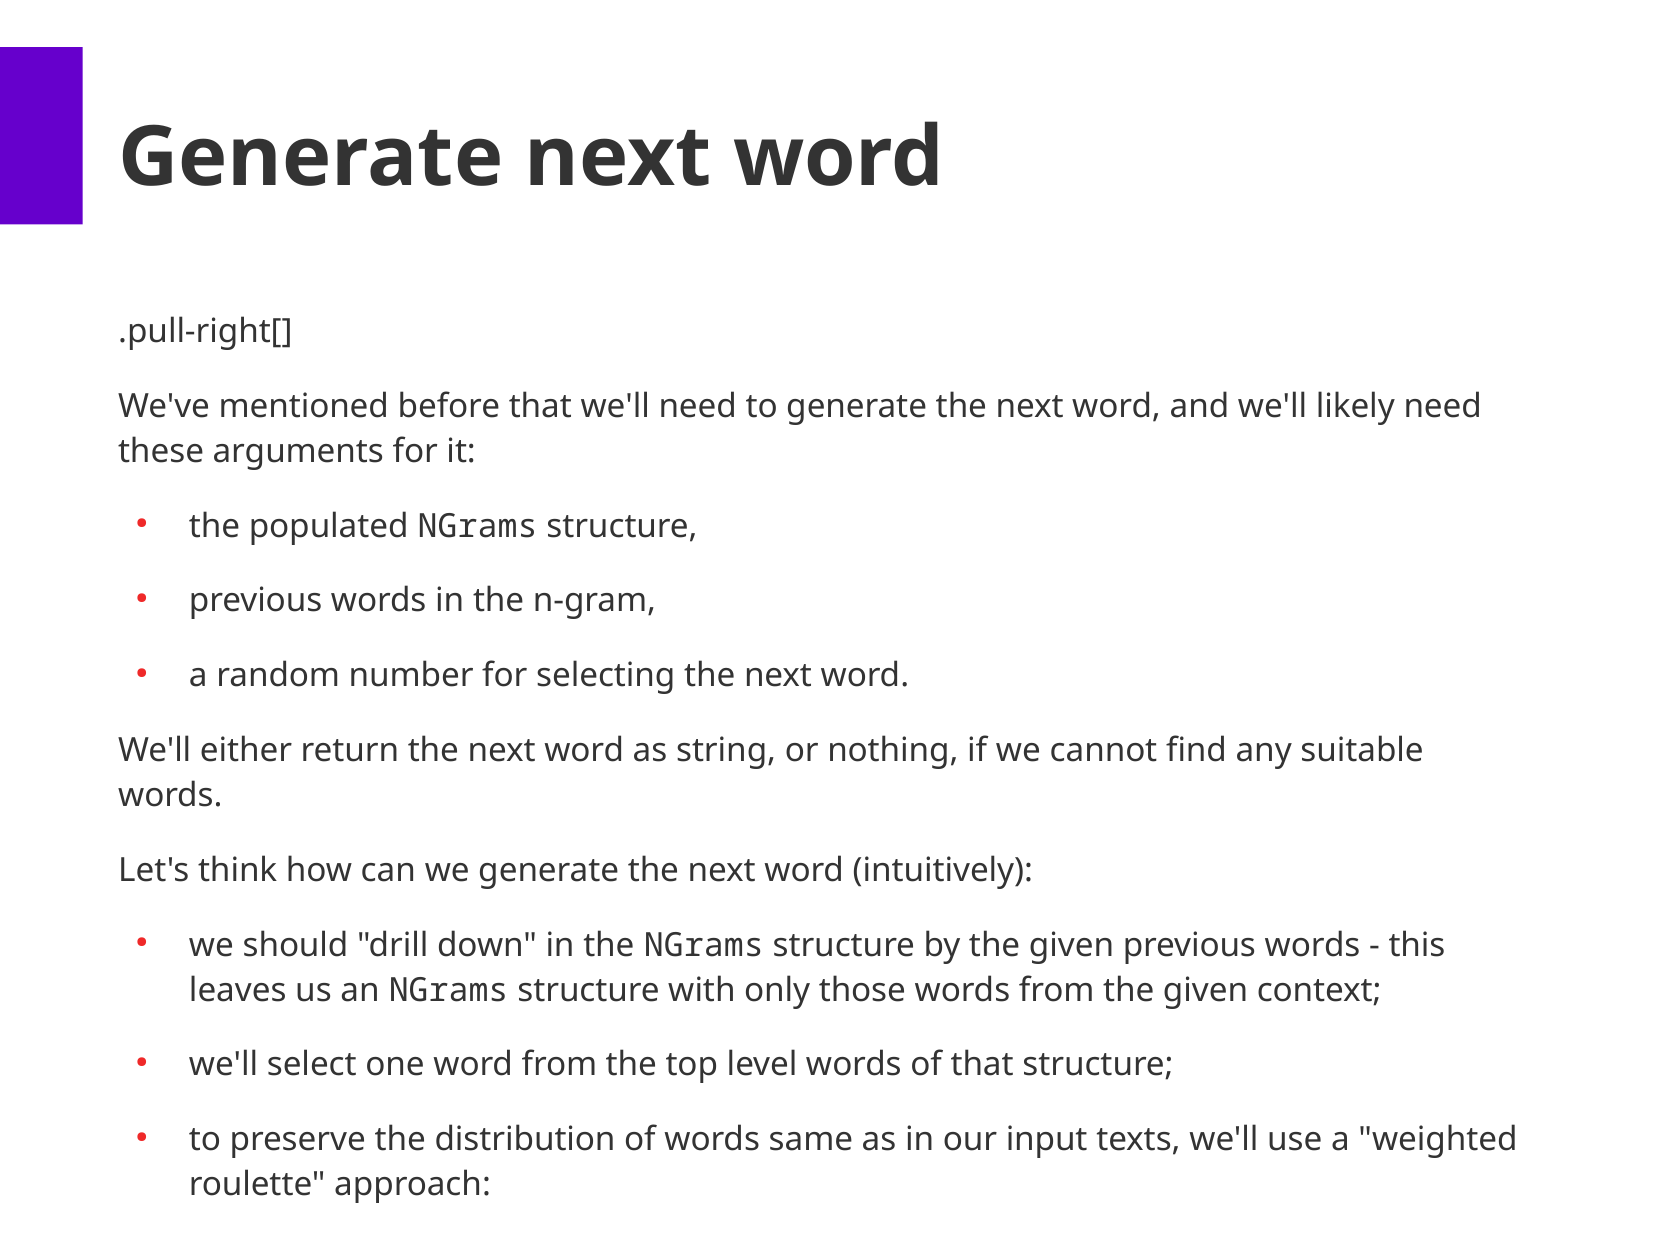

# Generate next word
.pull-right[]
We've mentioned before that we'll need to generate the next word, and we'll likely need these arguments for it:
the populated NGrams structure,
previous words in the n-gram,
a random number for selecting the next word.
We'll either return the next word as string, or nothing, if we cannot find any suitable words.
Let's think how can we generate the next word (intuitively):
we should "drill down" in the NGrams structure by the given previous words - this leaves us an NGrams structure with only those words from the given context;
we'll select one word from the top level words of that structure;
to preserve the distribution of words same as in our input texts, we'll use a "weighted roulette" approach:
each word is annotated with frequency of it's occurrence (in red);
we'll sum (rolling) those frequencies for all words (in green);
we'll scale the given "random" number from 0 to the total amount of occurrences (8);
and finally we'll pick the first word greater than our scaled random value.